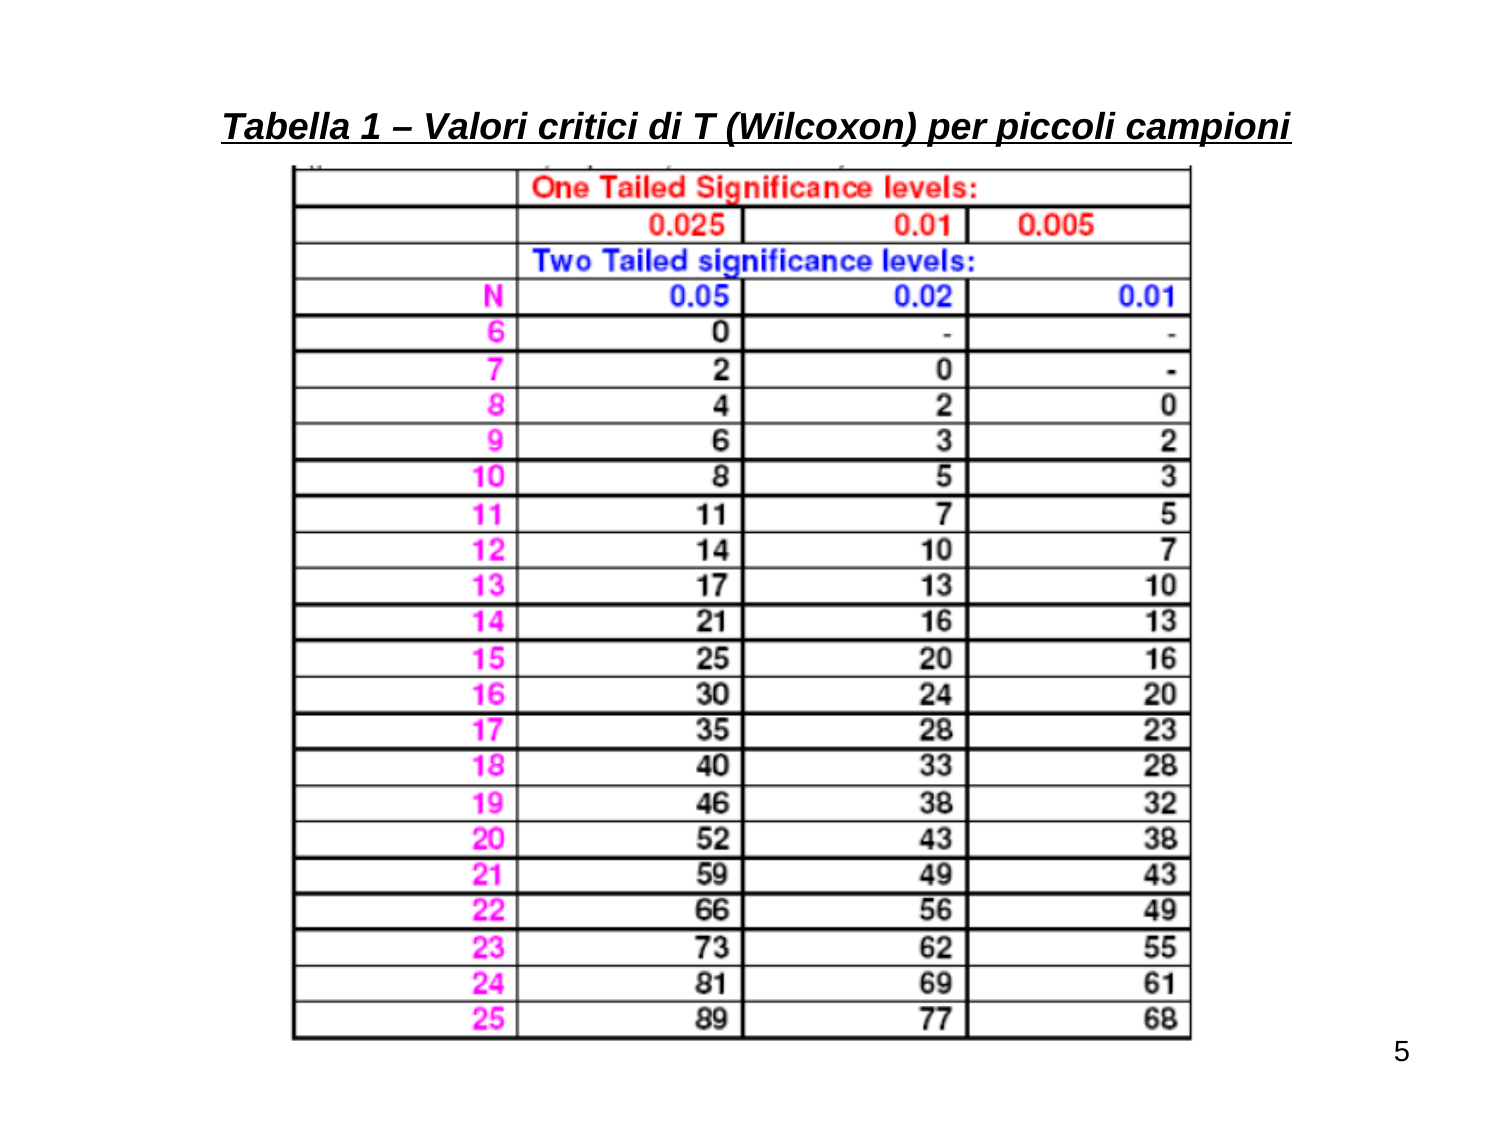

Tabella 1 – Valori critici di T (Wilcoxon) per piccoli campioni